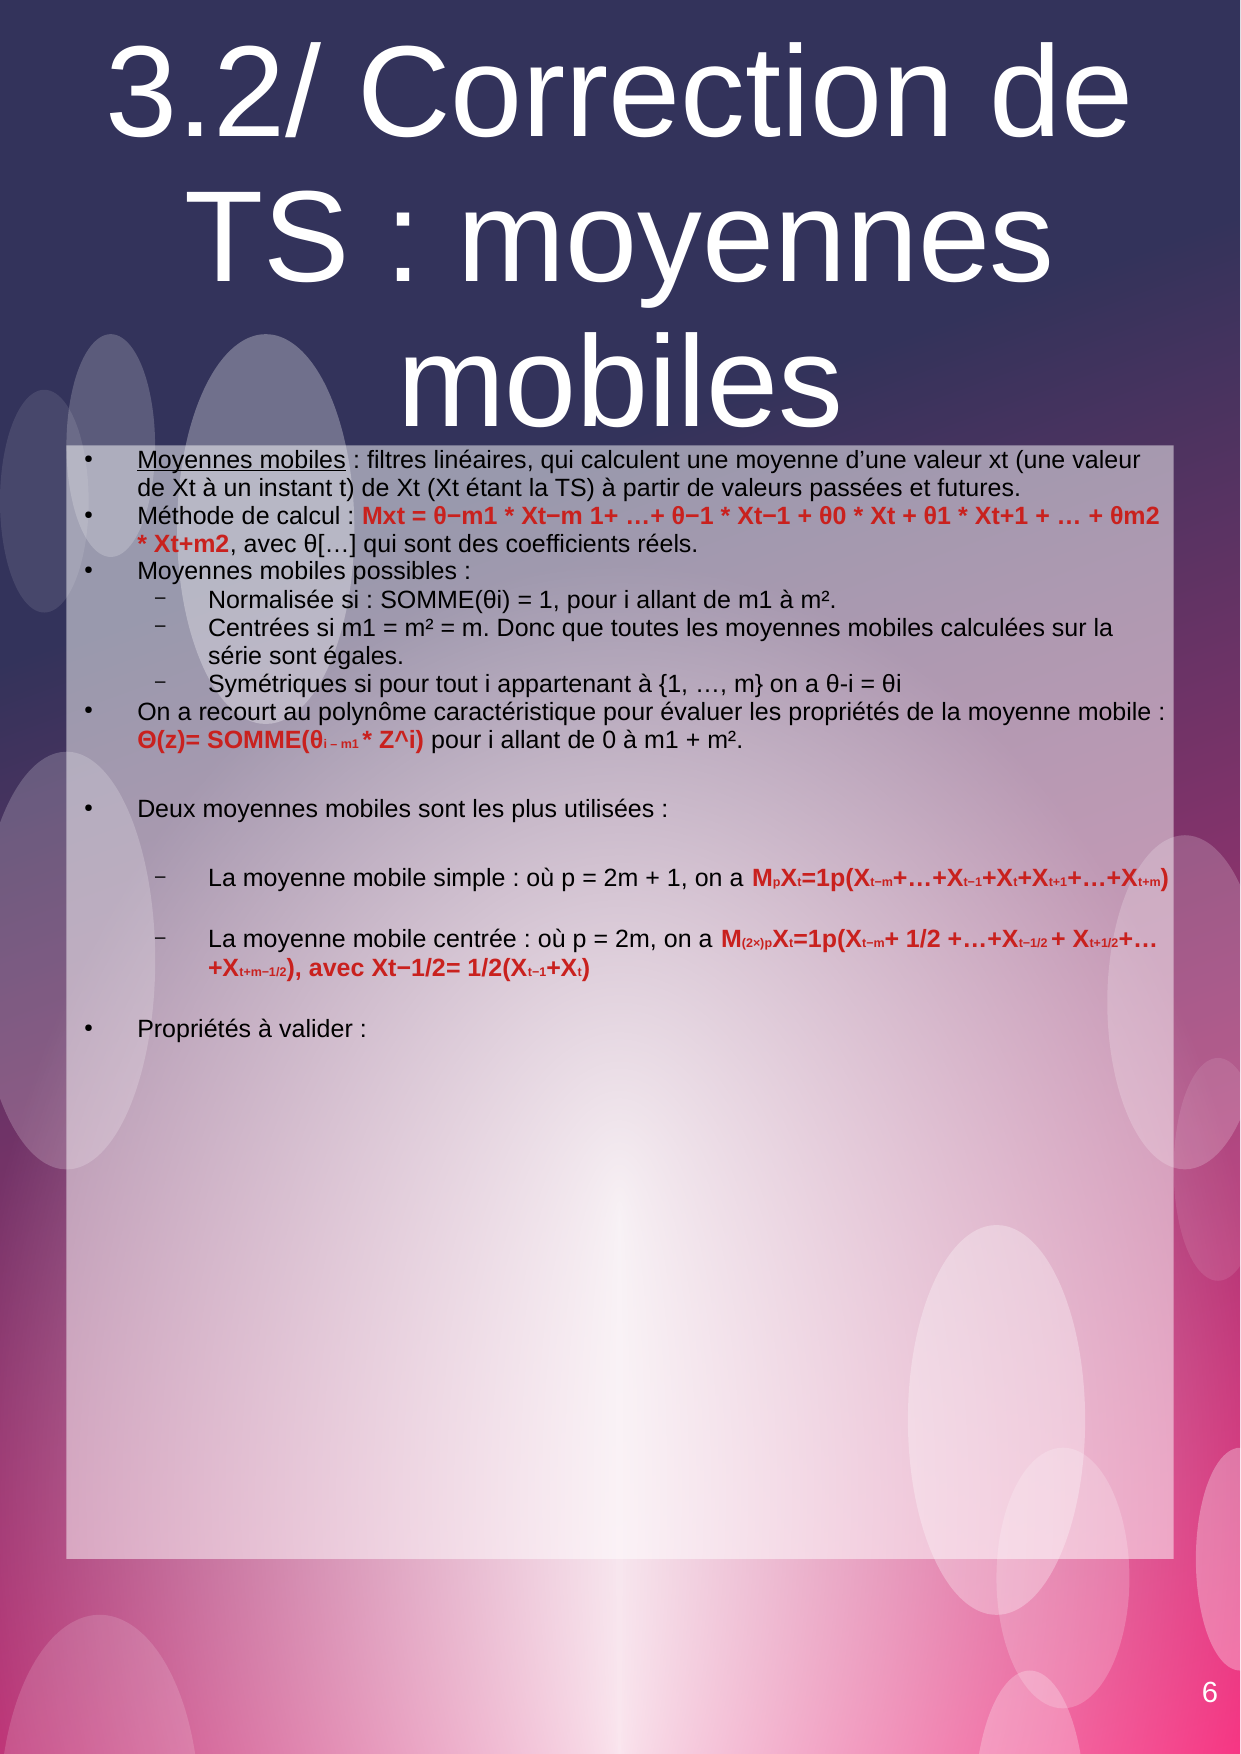

# 3.2/ Correction de TS : moyennes mobiles
Moyennes mobiles : filtres linéaires, qui calculent une moyenne d’une valeur xt (une valeur de Xt à un instant t) de Xt (Xt étant la TS) à partir de valeurs passées et futures.
Méthode de calcul : Mxt = θ−m1 * Xt−m 1+ …+ θ−1 * Xt−1 + θ0 * Xt + θ1 * Xt+1 + … + θm2 * Xt+m2, avec θ[…] qui sont des coefficients réels.
Moyennes mobiles possibles :
Normalisée si : SOMME(θi) = 1, pour i allant de m1 à m².
Centrées si m1 = m² = m. Donc que toutes les moyennes mobiles calculées sur la série sont égales.
Symétriques si pour tout i appartenant à {1, …, m} on a θ-i = θi
On a recourt au polynôme caractéristique pour évaluer les propriétés de la moyenne mobile : Θ(z)= SOMME(θi – m1 * Z^i) pour i allant de 0 à m1 + m².
Deux moyennes mobiles sont les plus utilisées :
La moyenne mobile simple : où p = 2m + 1, on a MpXt=1p(Xt−m+…+Xt−1+Xt+Xt+1+…+Xt+m)
La moyenne mobile centrée : où p = 2m, on a M(2×)pXt=1p(Xt−m+ 1/2 +…+Xt−1/2 + Xt+1/2+…+Xt+m−1/2), avec Xt−1/2= 1/2(Xt−1+Xt)
Propriétés à valider :